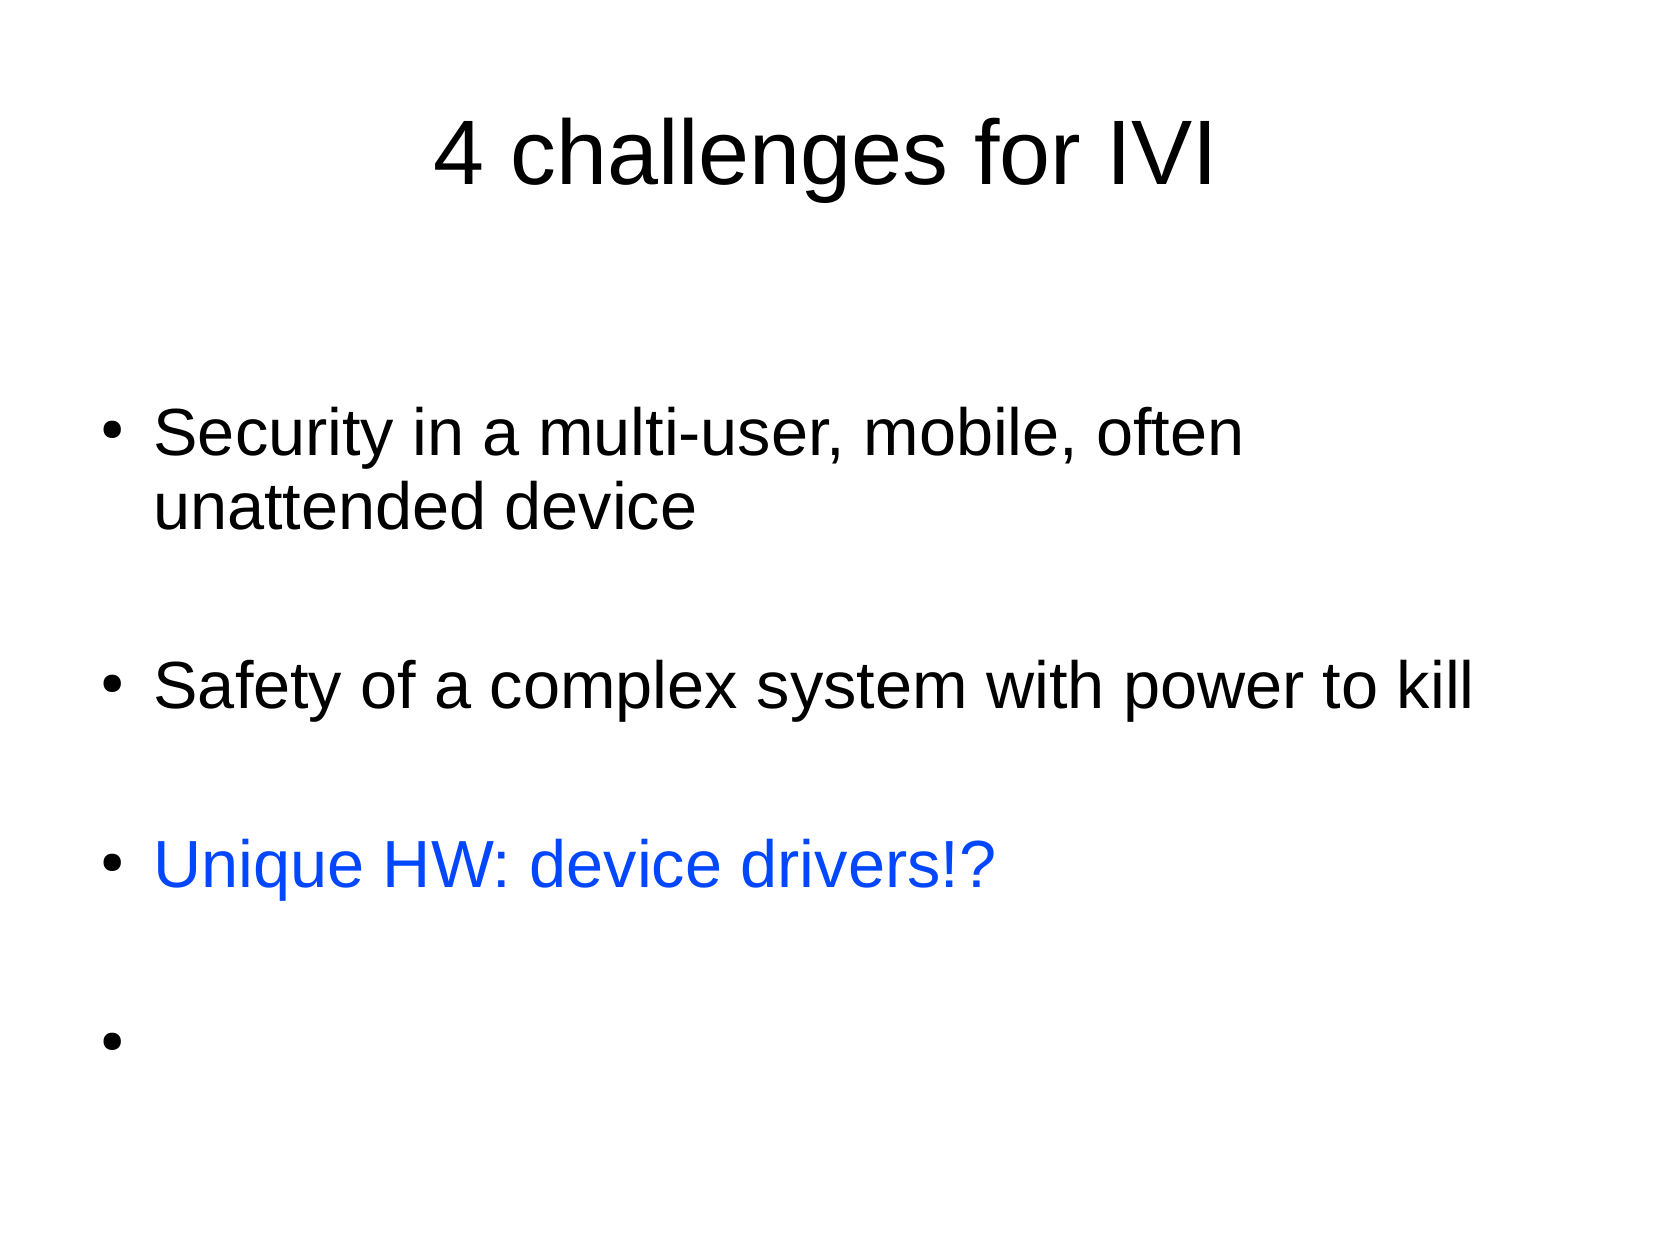

# 4 challenges for IVI
Security in a multi-user, mobile, often unattended device
Safety of a complex system with power to kill
Unique HW: device drivers!?